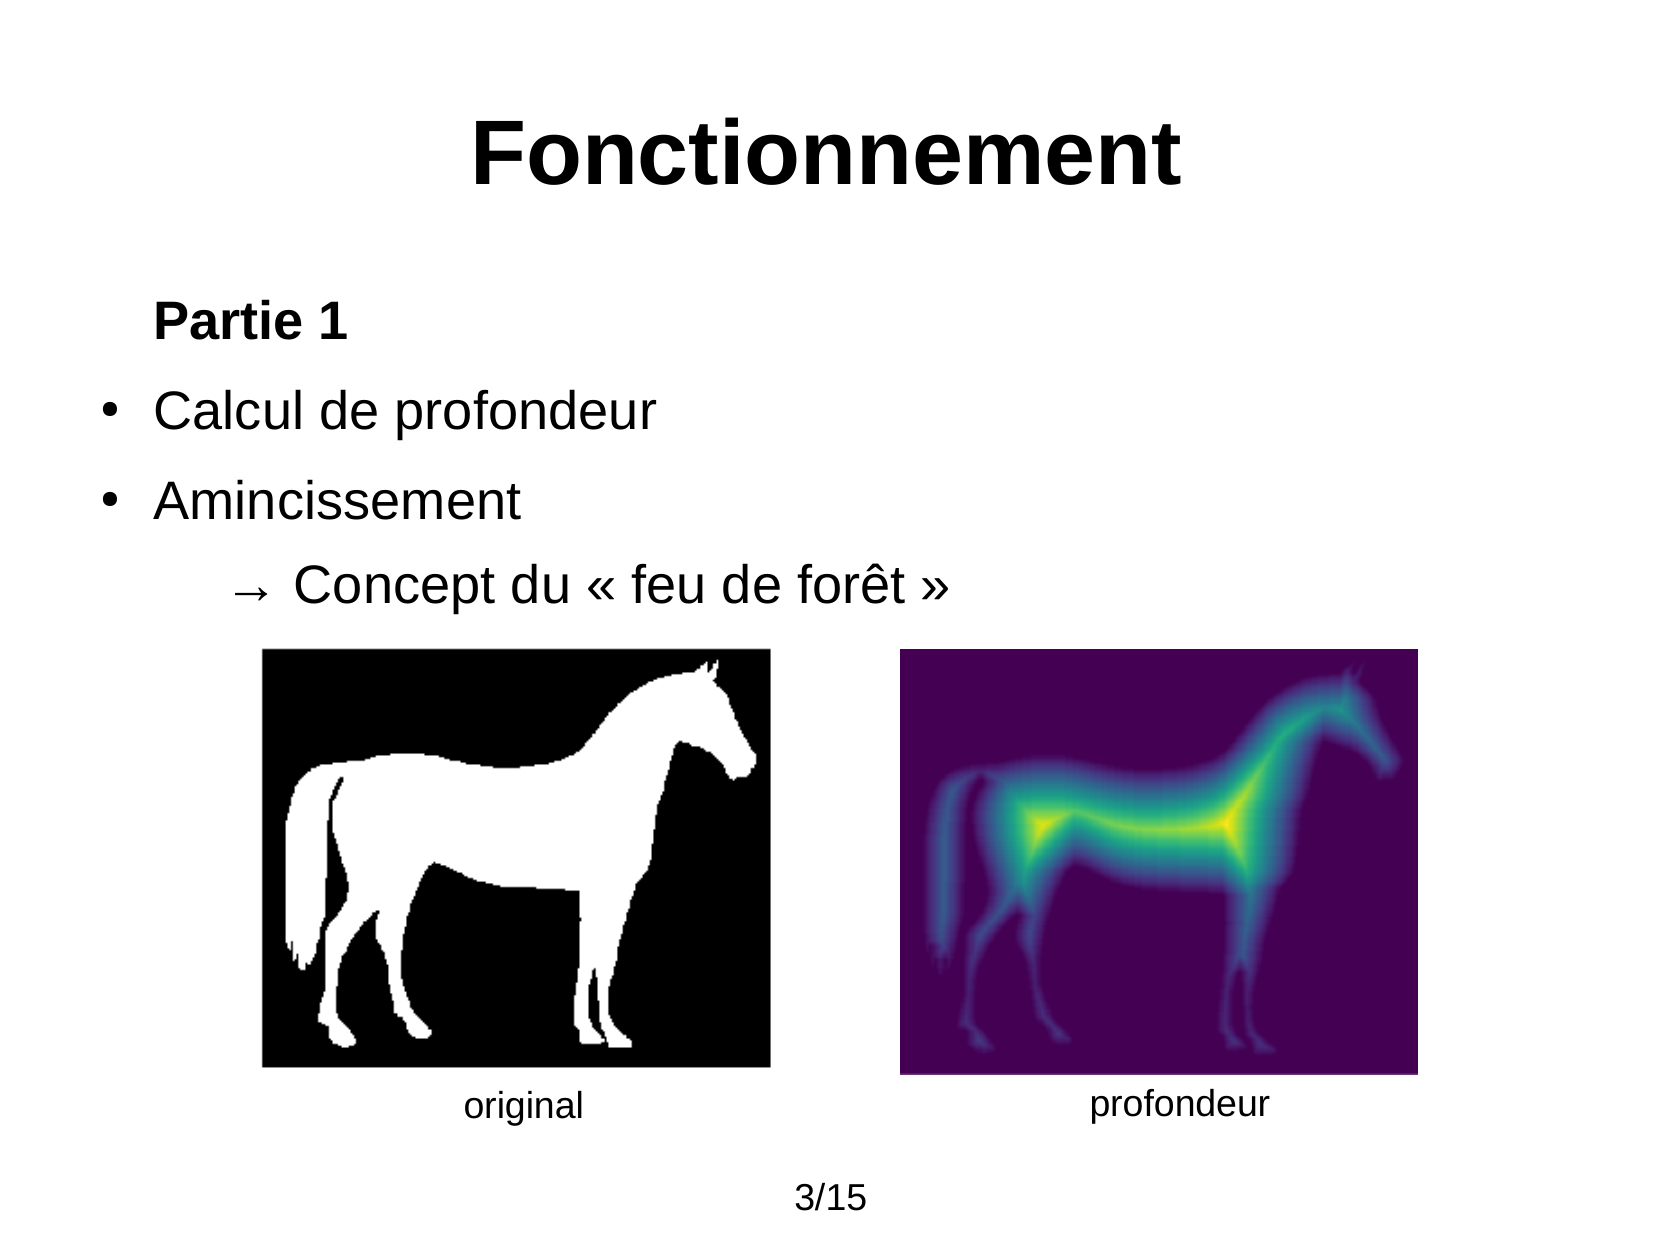

# Fonctionnement
Partie 1
Calcul de profondeur
Amincissement
→ Concept du « feu de forêt »
profondeur
original
3/15